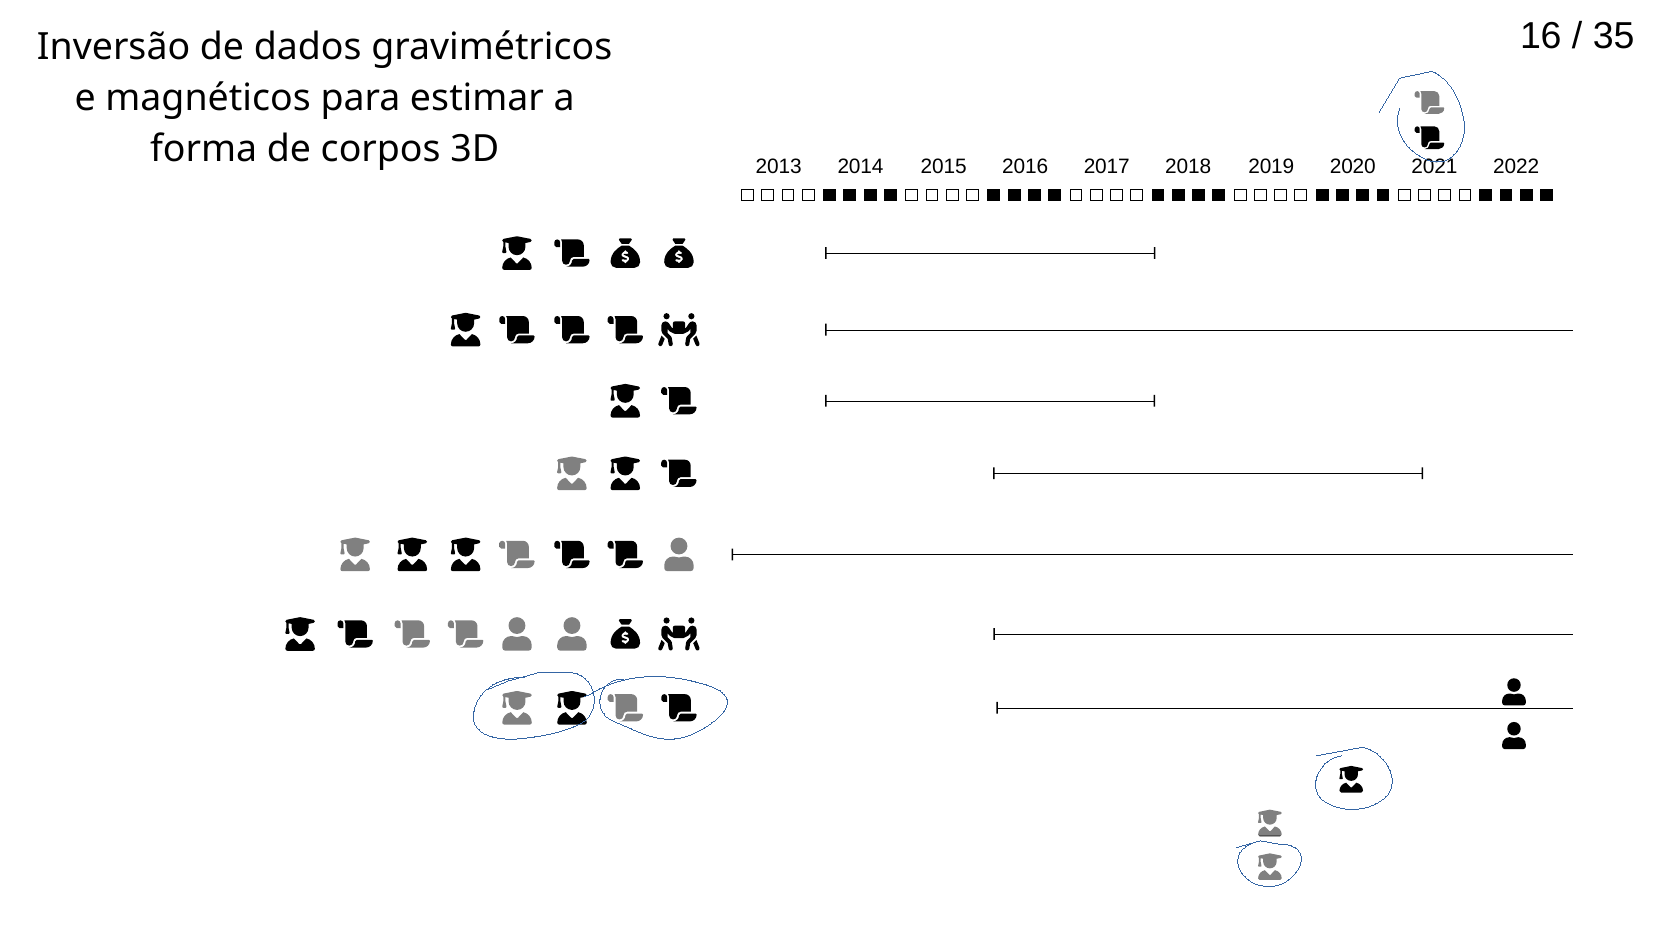

Inversão de dados gravimétricos e magnéticos para estimar a
forma de corpos 3D
2013
2014
2015
2016
2017
2018
2019
2020
2021
2022